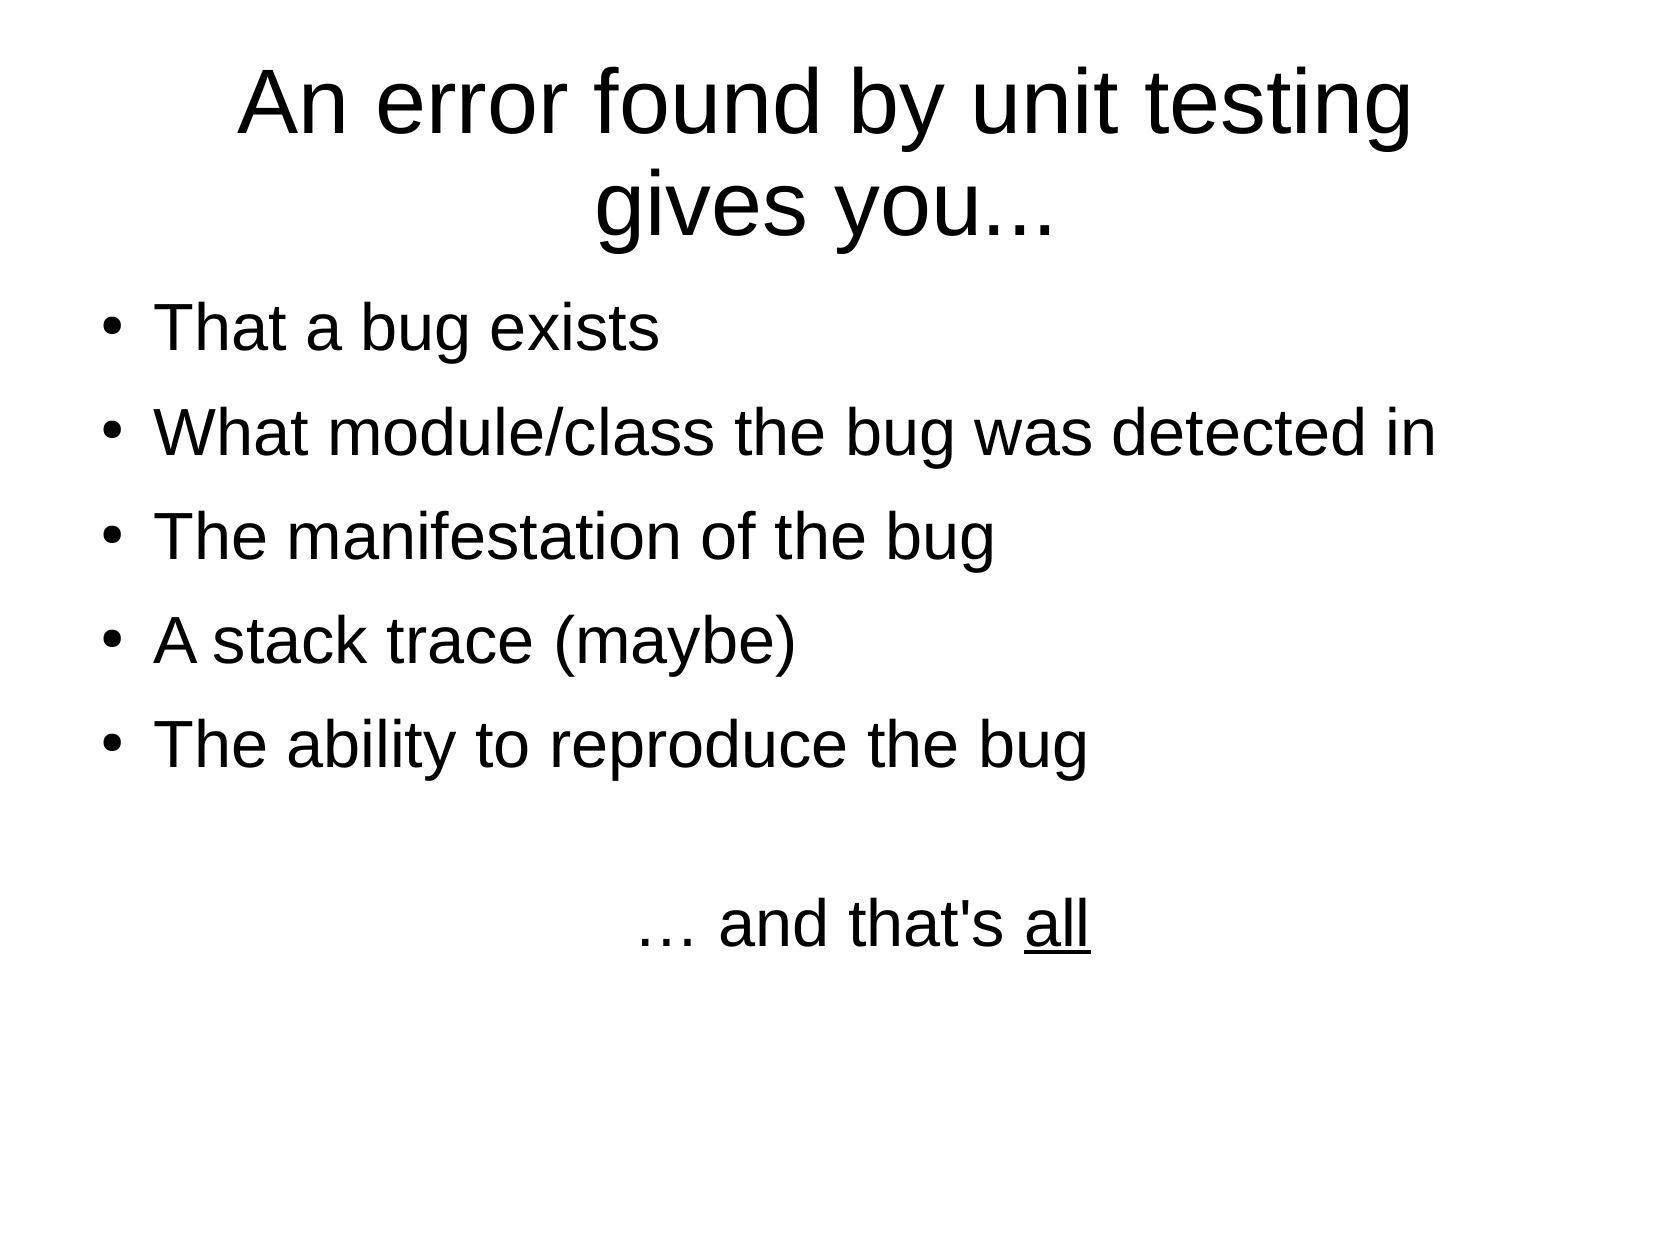

# An error found by unit testing gives you...
That a bug exists
What module/class the bug was detected in
The manifestation of the bug
A stack trace (maybe)
The ability to reproduce the bug
… and that's all